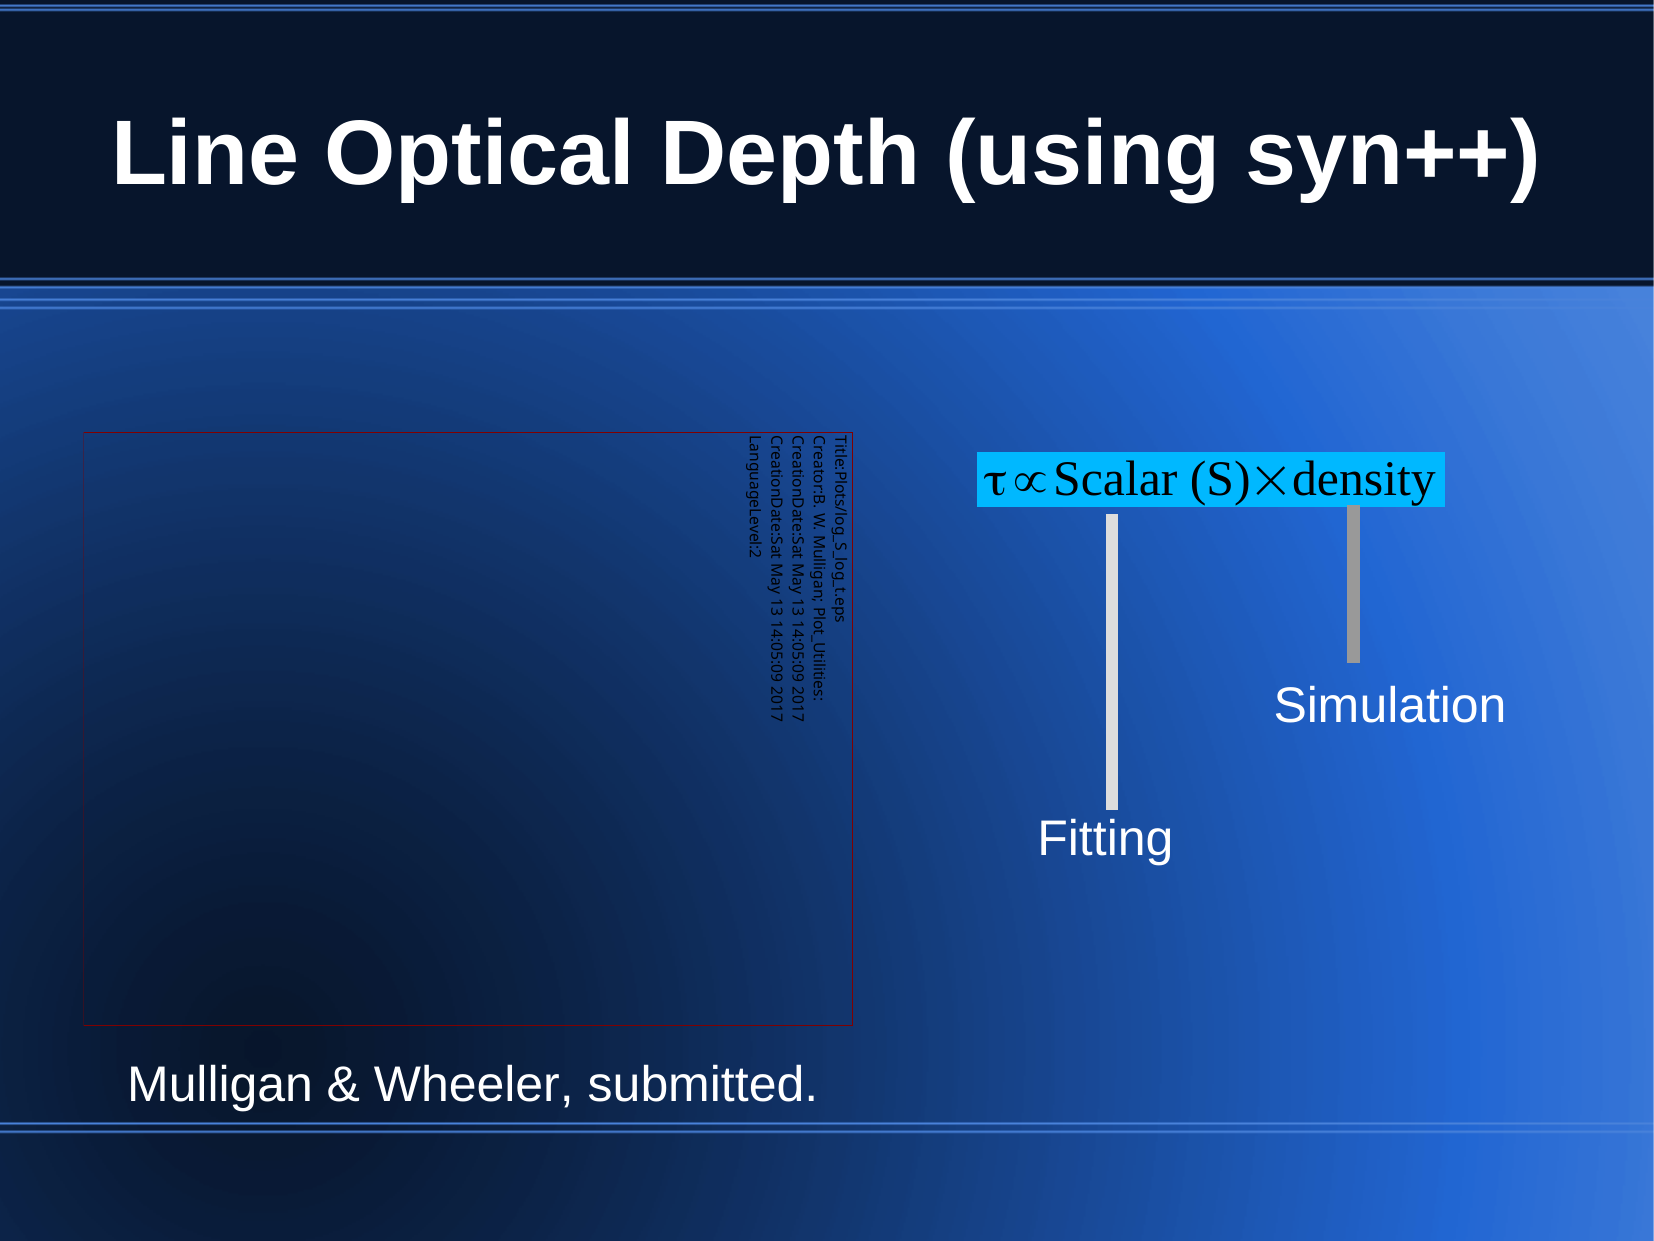

# Line Optical Depth (using syn++)
Simulation
Fitting
Mulligan & Wheeler, submitted.